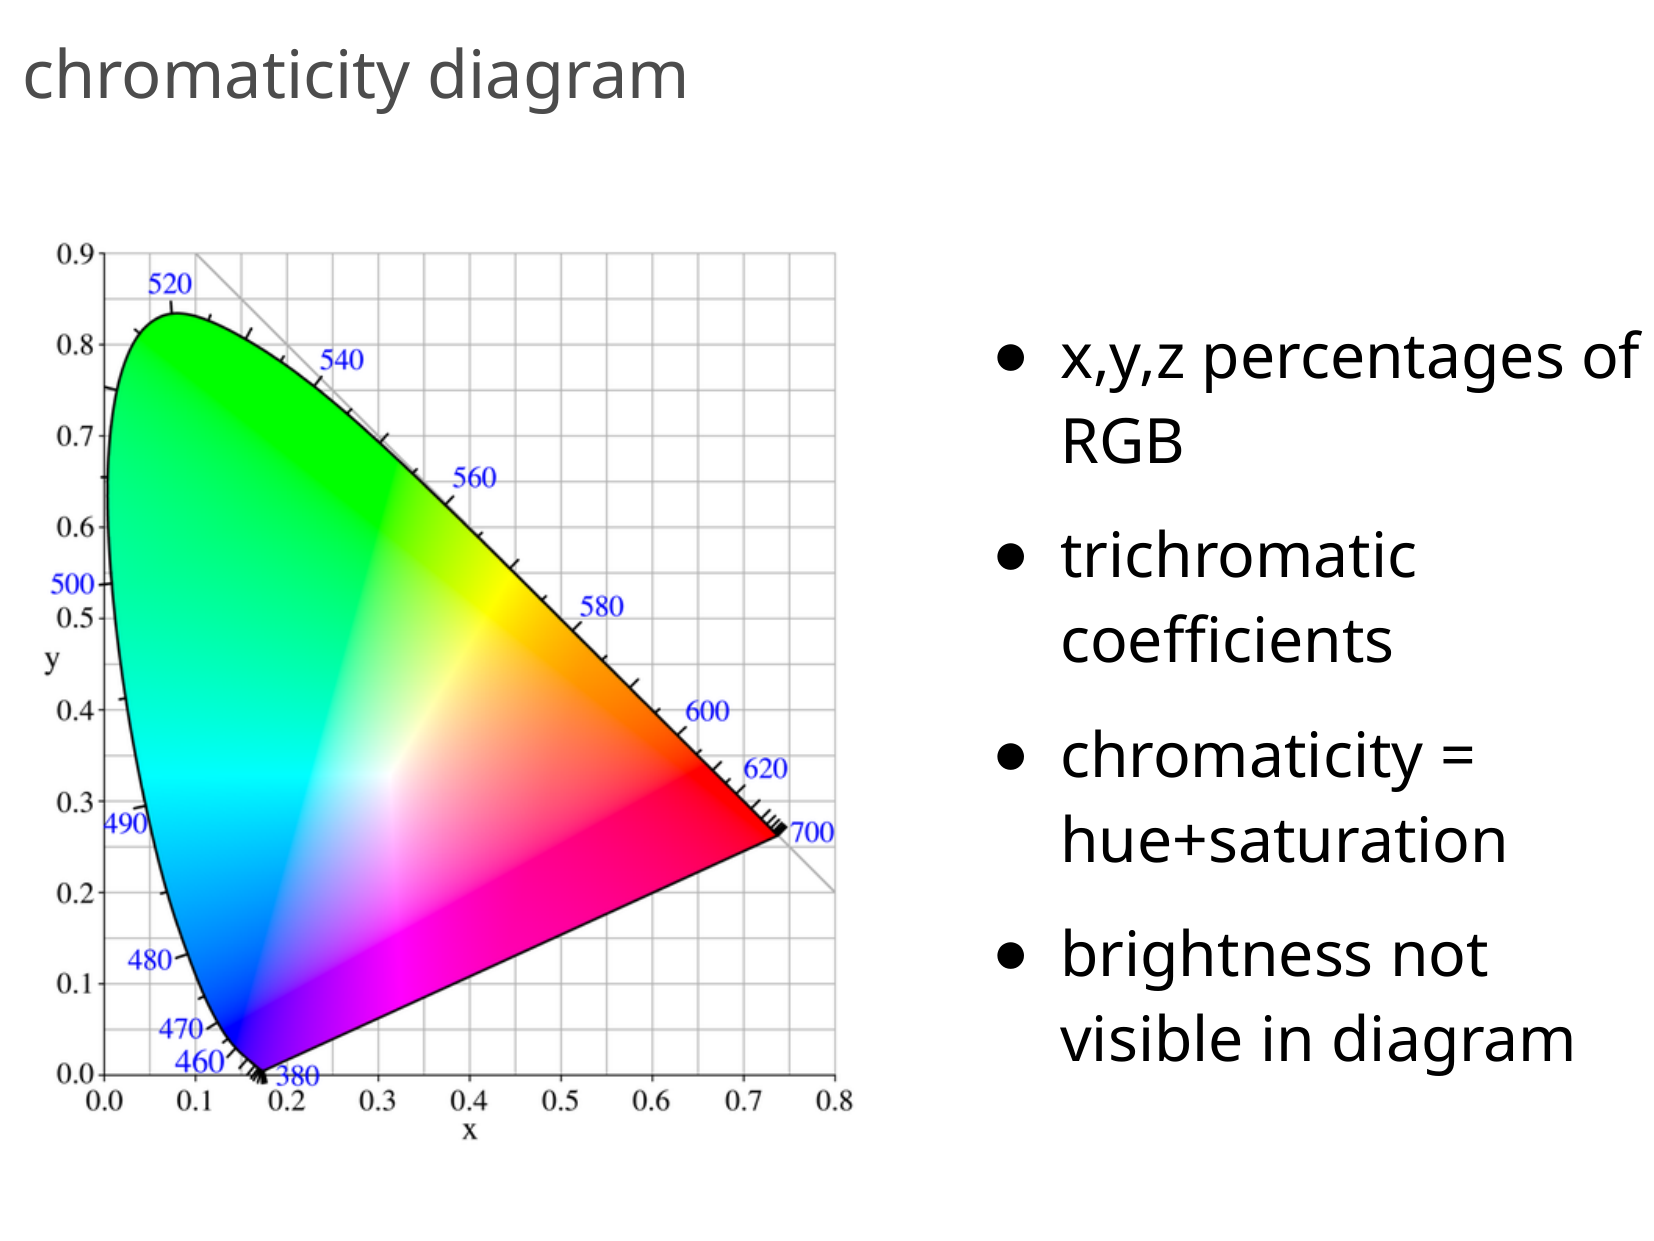

# chromaticity diagram
x,y,z percentages of RGB
trichromatic coefficients
chromaticity = hue+saturation
brightness not visible in diagram